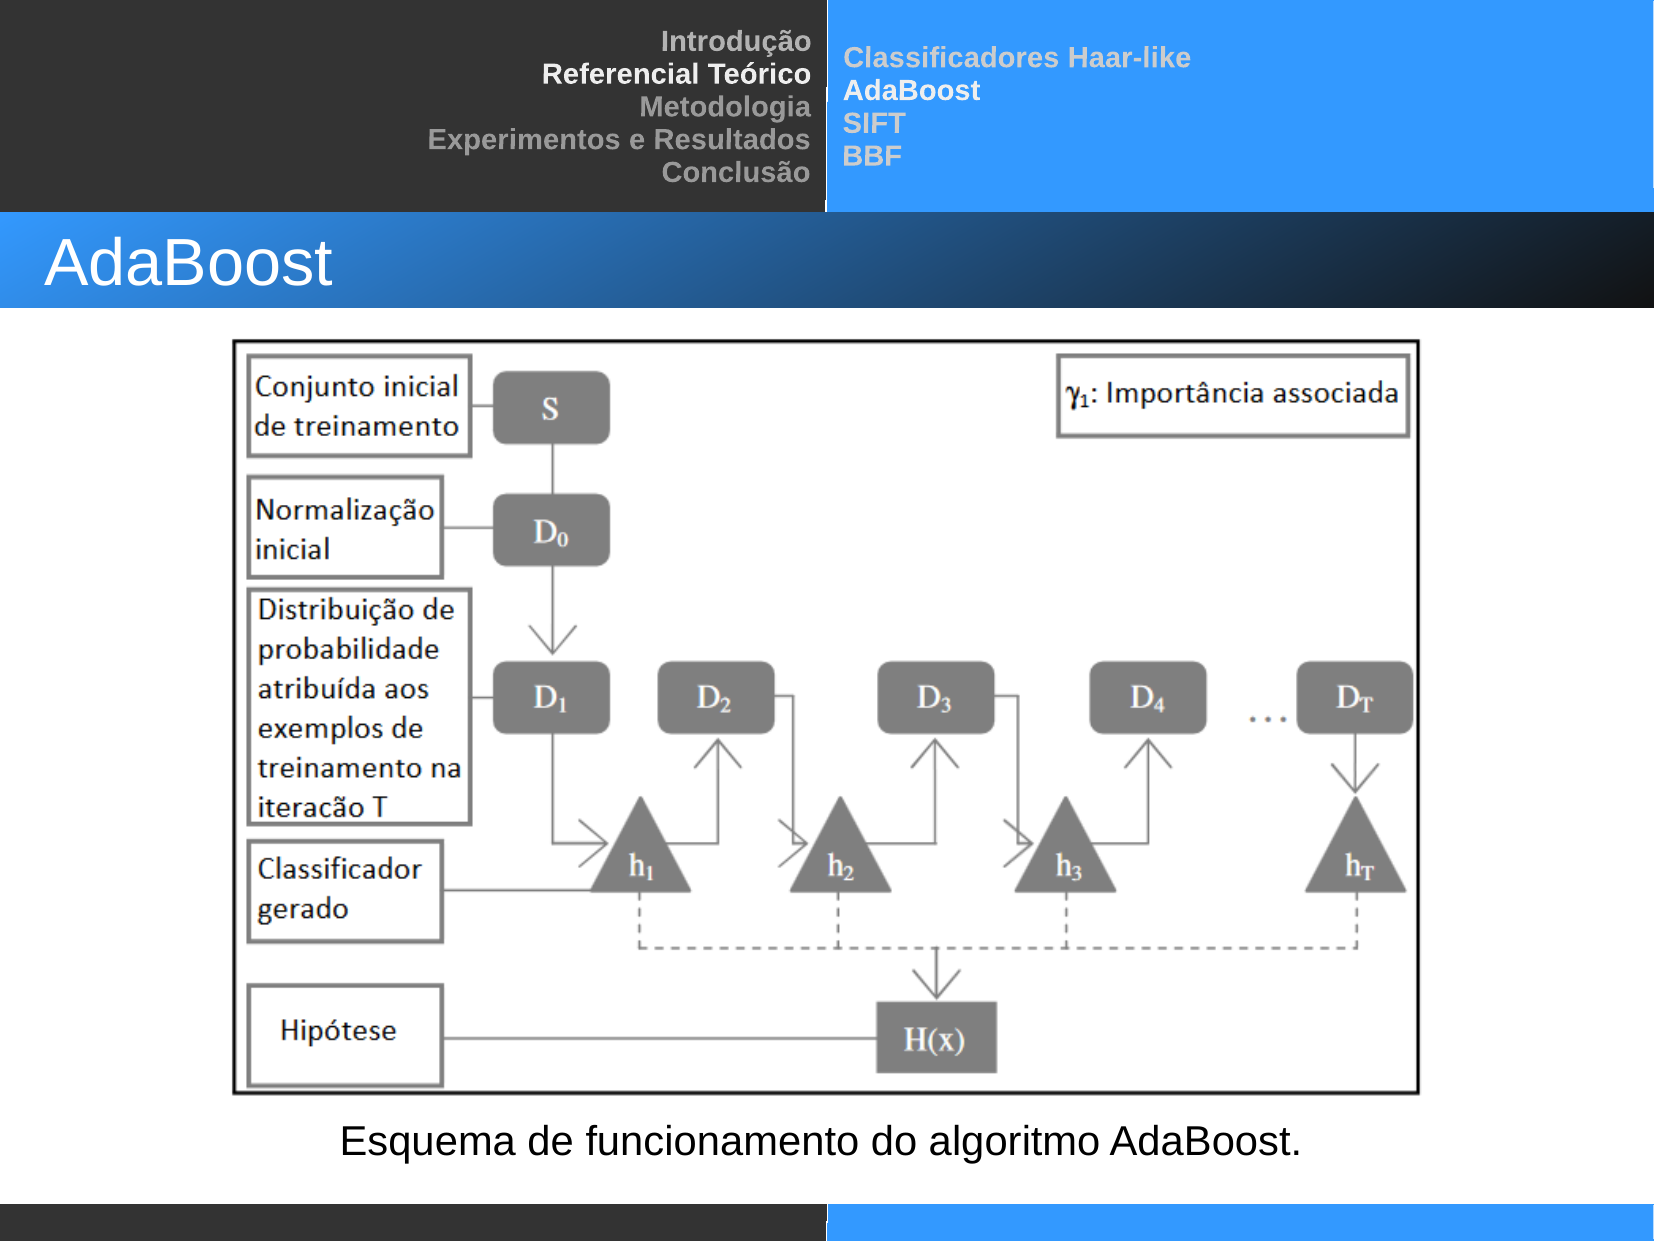

Introdução
Referencial Teórico
Metodologia
Experimentos e Resultados
Conclusão
Classificadores Haar-like
AdaBoost
SIFT
BBF
AdaBoost
Esquema de funcionamento do algoritmo AdaBoost.